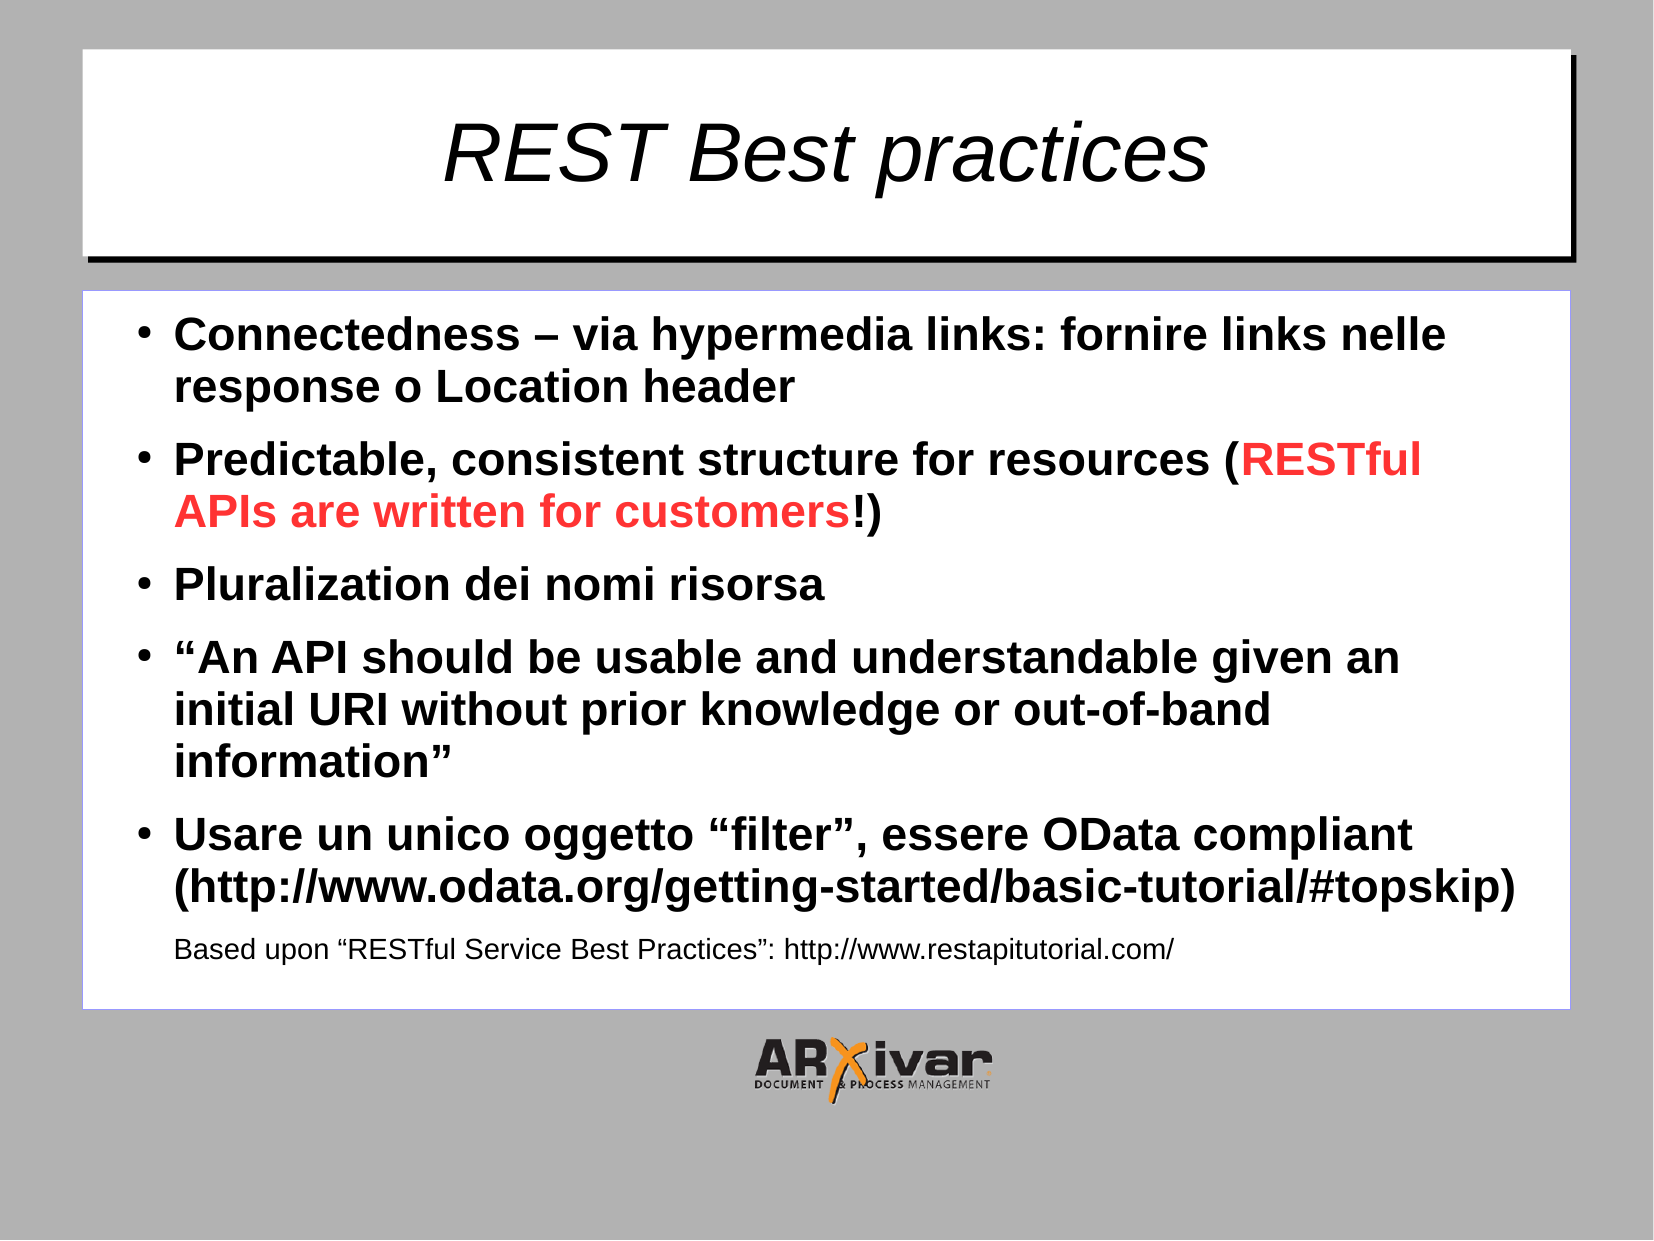

# REST Best practices
Connectedness – via hypermedia links: fornire links nelle response o Location header
Predictable, consistent structure for resources (RESTful APIs are written for customers!)
Pluralization dei nomi risorsa
“An API should be usable and understandable given an initial URI without prior knowledge or out-of-band information”
Usare un unico oggetto “filter”, essere OData compliant (http://www.odata.org/getting-started/basic-tutorial/#topskip)
Based upon “RESTful Service Best Practices”: http://www.restapitutorial.com/